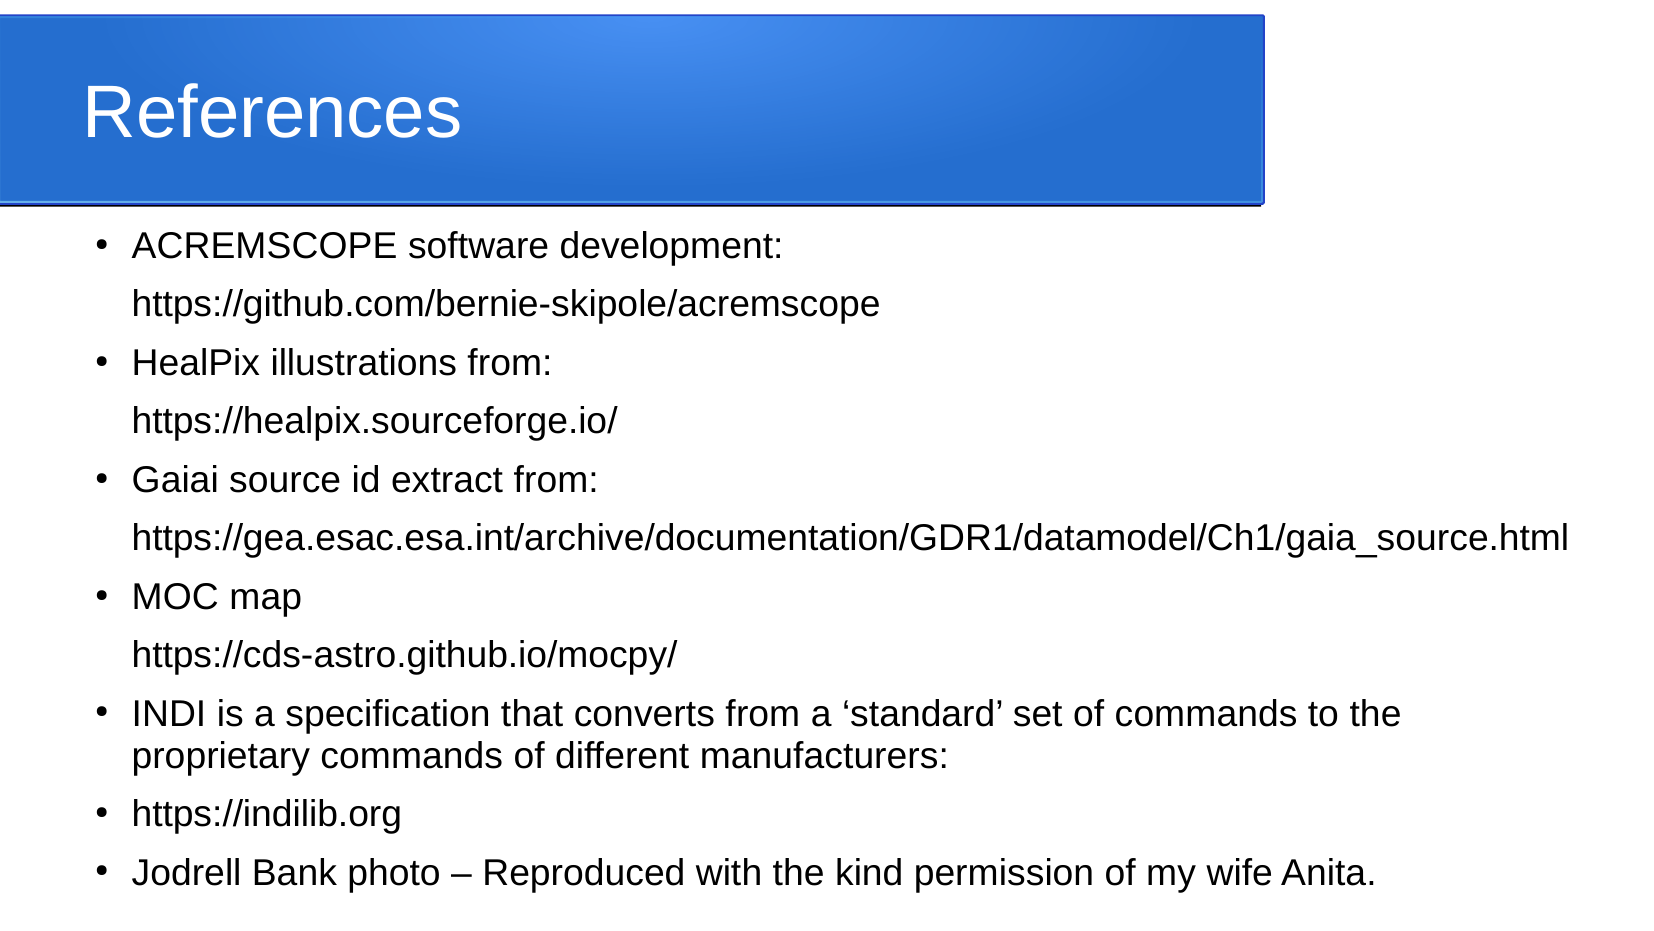

# References
ACREMSCOPE software development:
https://github.com/bernie-skipole/acremscope
HealPix illustrations from:
https://healpix.sourceforge.io/
Gaiai source id extract from:
https://gea.esac.esa.int/archive/documentation/GDR1/datamodel/Ch1/gaia_source.html
MOC map
https://cds-astro.github.io/mocpy/
INDI is a specification that converts from a ‘standard’ set of commands to the proprietary commands of different manufacturers:
https://indilib.org
Jodrell Bank photo – Reproduced with the kind permission of my wife Anita.